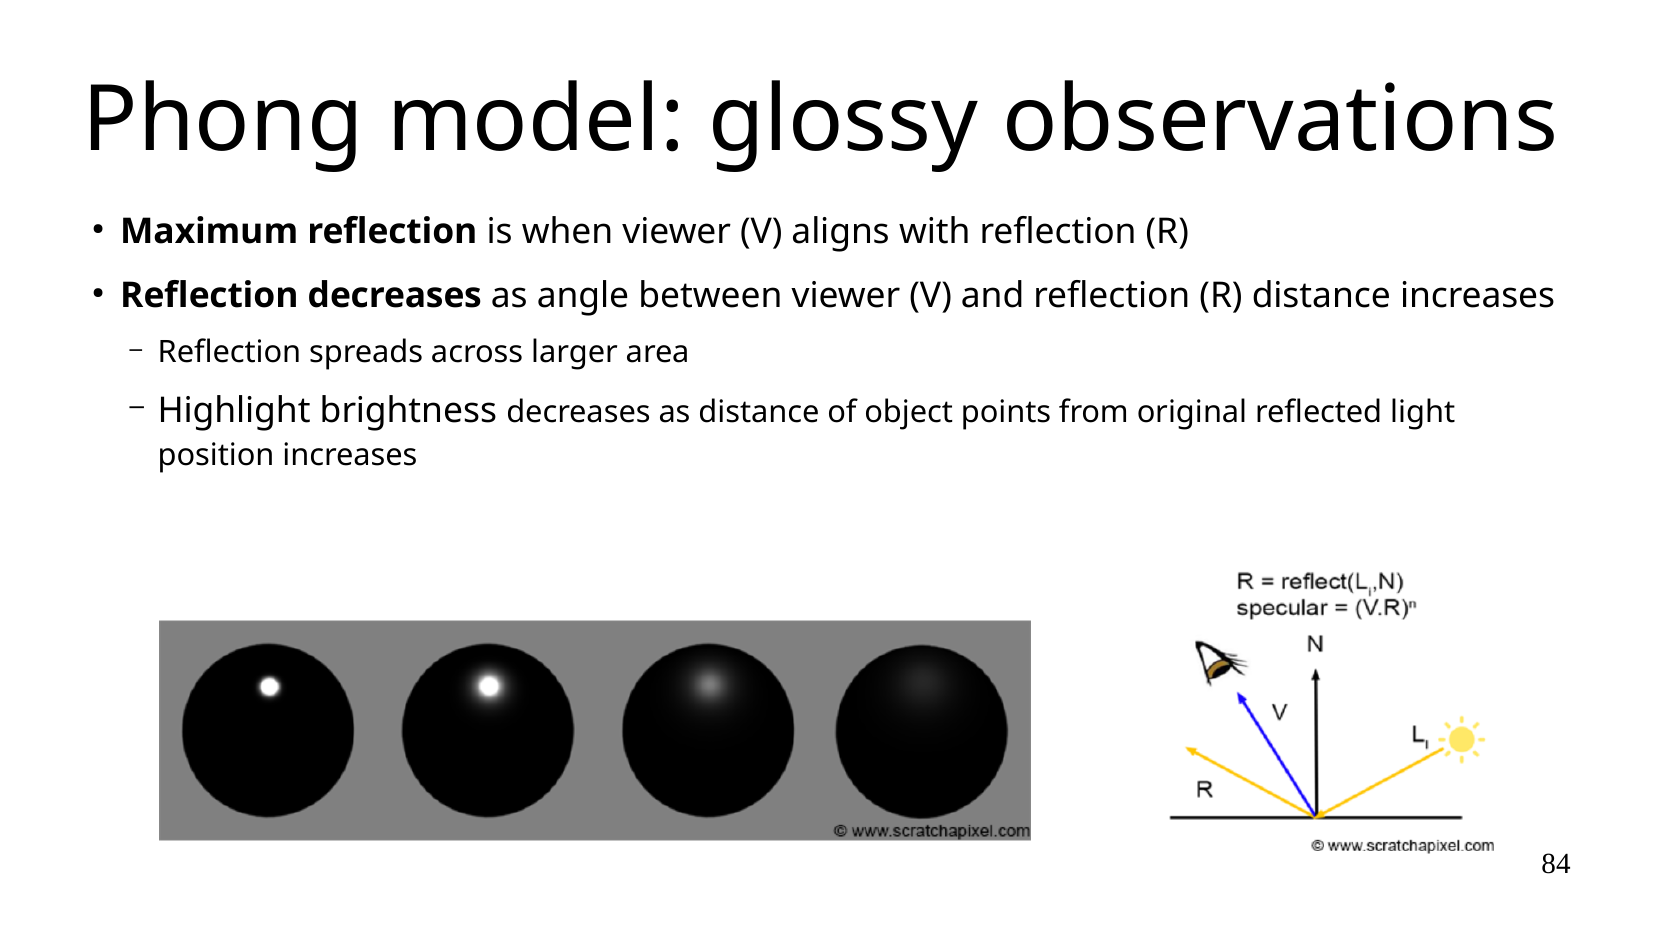

# Phong model: glossy observations
Maximum reflection is when viewer (V) aligns with reflection (R)
Reflection decreases as angle between viewer (V) and reflection (R) distance increases
Reflection spreads across larger area
Highlight brightness decreases as distance of object points from original reflected light position increases
84